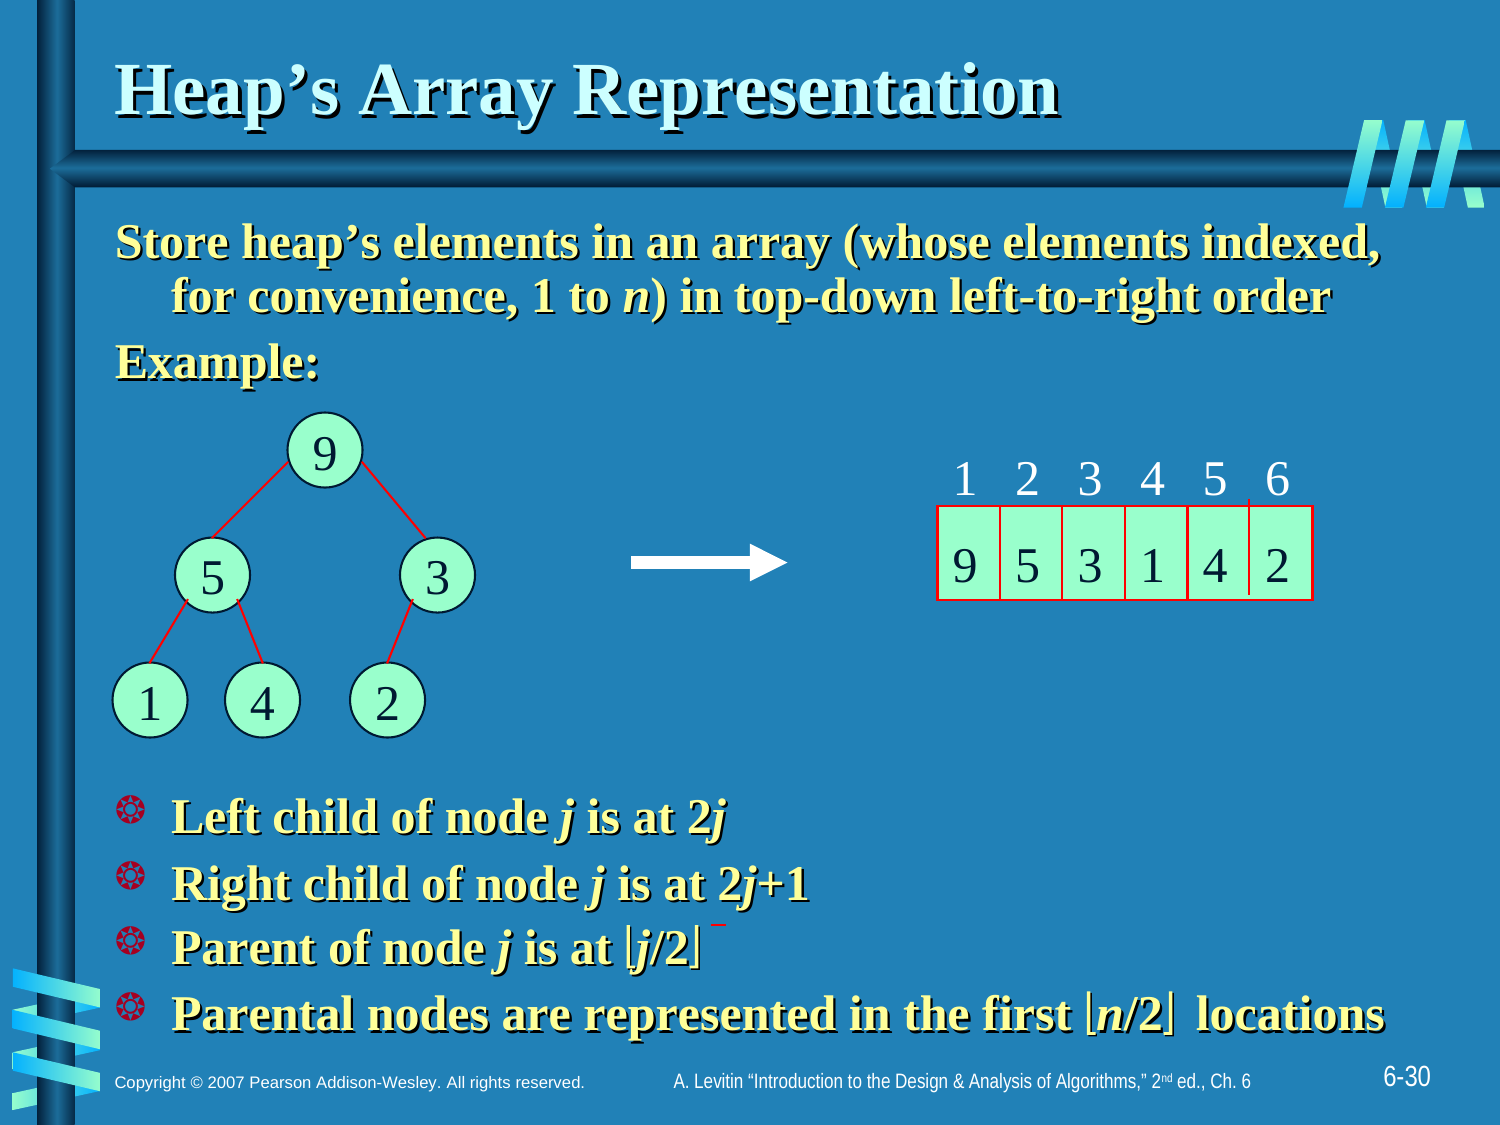

# Heap’s Array Representation
Store heap’s elements in an array (whose elements indexed, for convenience, 1 to n) in top-down left-to-right order
Example:
Left child of node j is at 2j
Right child of node j is at 2j+1
Parent of node j is at j/2
Parental nodes are represented in the first n/2 locations
9
1 2 3 4 5 6
9 5 3 1 4 2
5
3
1
4
2